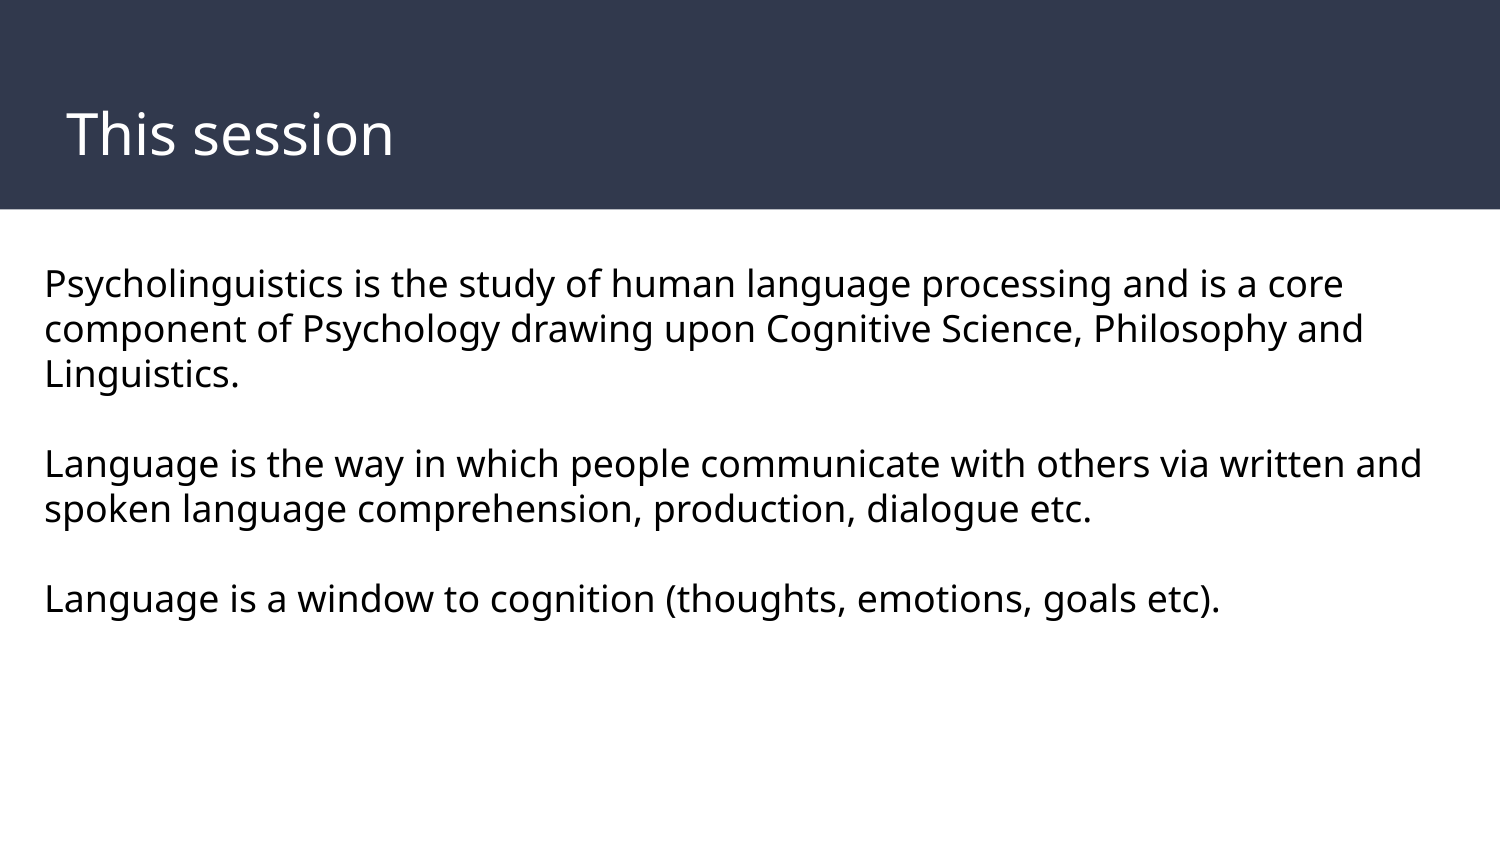

# This session
Psycholinguistics is the study of human language processing and is a core component of Psychology drawing upon Cognitive Science, Philosophy and Linguistics.
Language is the way in which people communicate with others via written and spoken language comprehension, production, dialogue etc.
Language is a window to cognition (thoughts, emotions, goals etc).